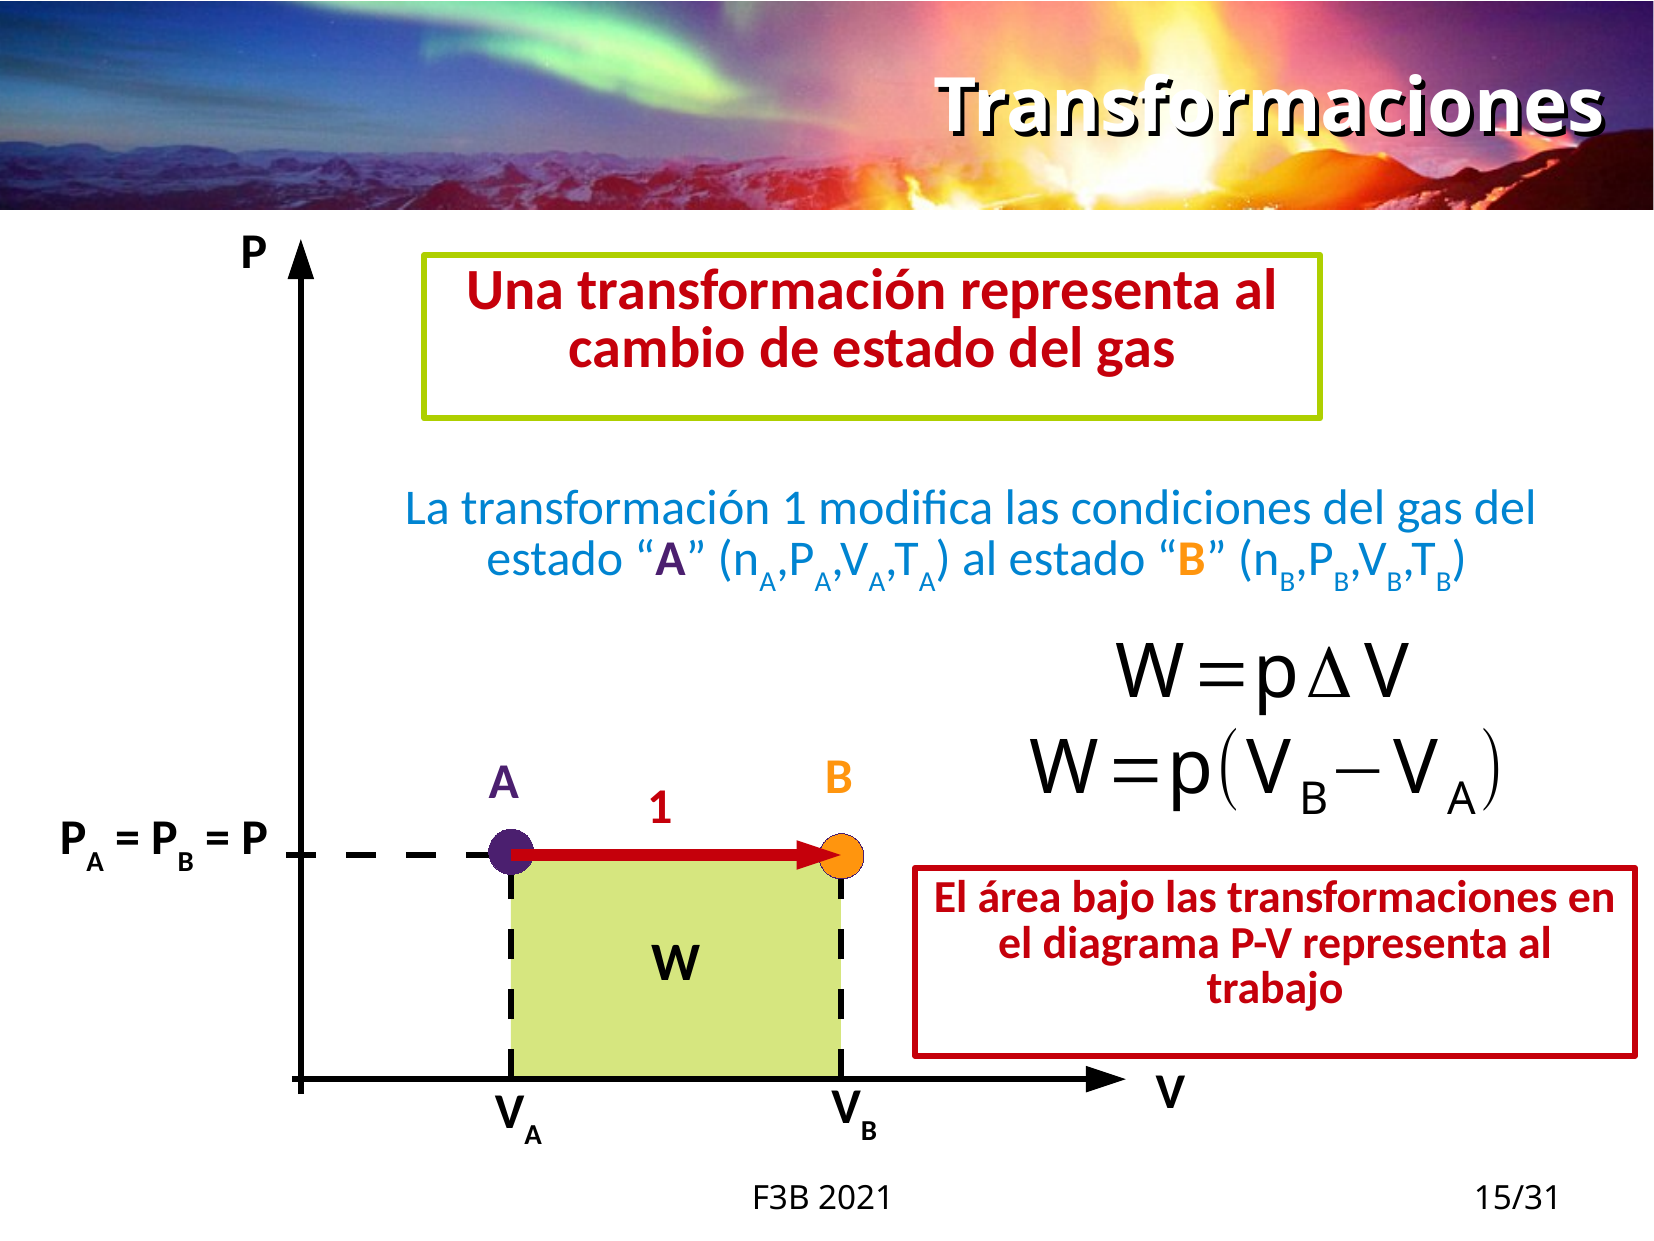

# Transformaciones
P
V
Una transformación representa al cambio de estado del gas
La transformación 1 modifica las condiciones del gas del
estado “A” (nA,PA,VA,TA) al estado “B” (nB,PB,VB,TB)
1
B
A
PA = PB = P
W
El área bajo las transformaciones en el diagrama P-V representa al trabajo
VB
VA
F3B 2021
15